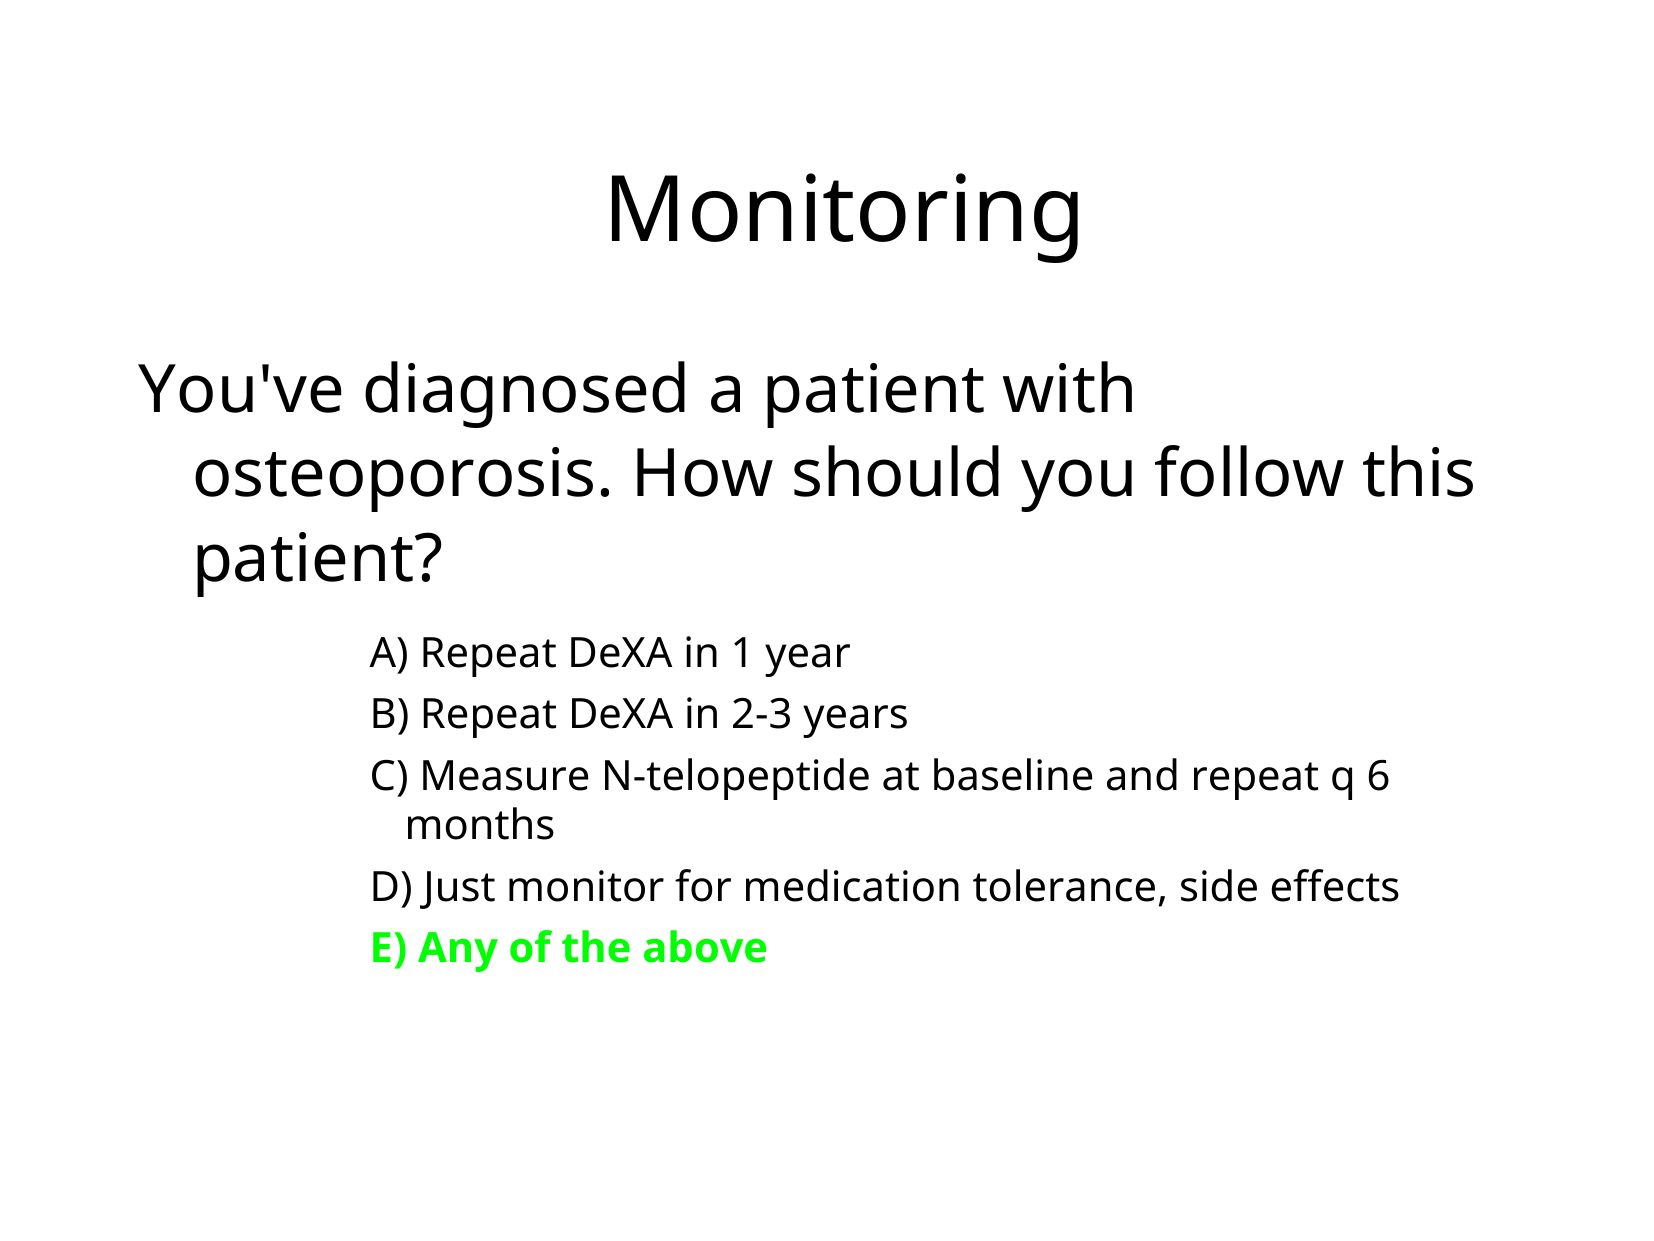

# Monitoring
You've diagnosed a patient with osteoporosis. How should you follow this patient?
A) Repeat DeXA in 1 year
B) Repeat DeXA in 2-3 years
C) Measure N-telopeptide at baseline and repeat q 6 months
D) Just monitor for medication tolerance, side effects
E) Any of the above